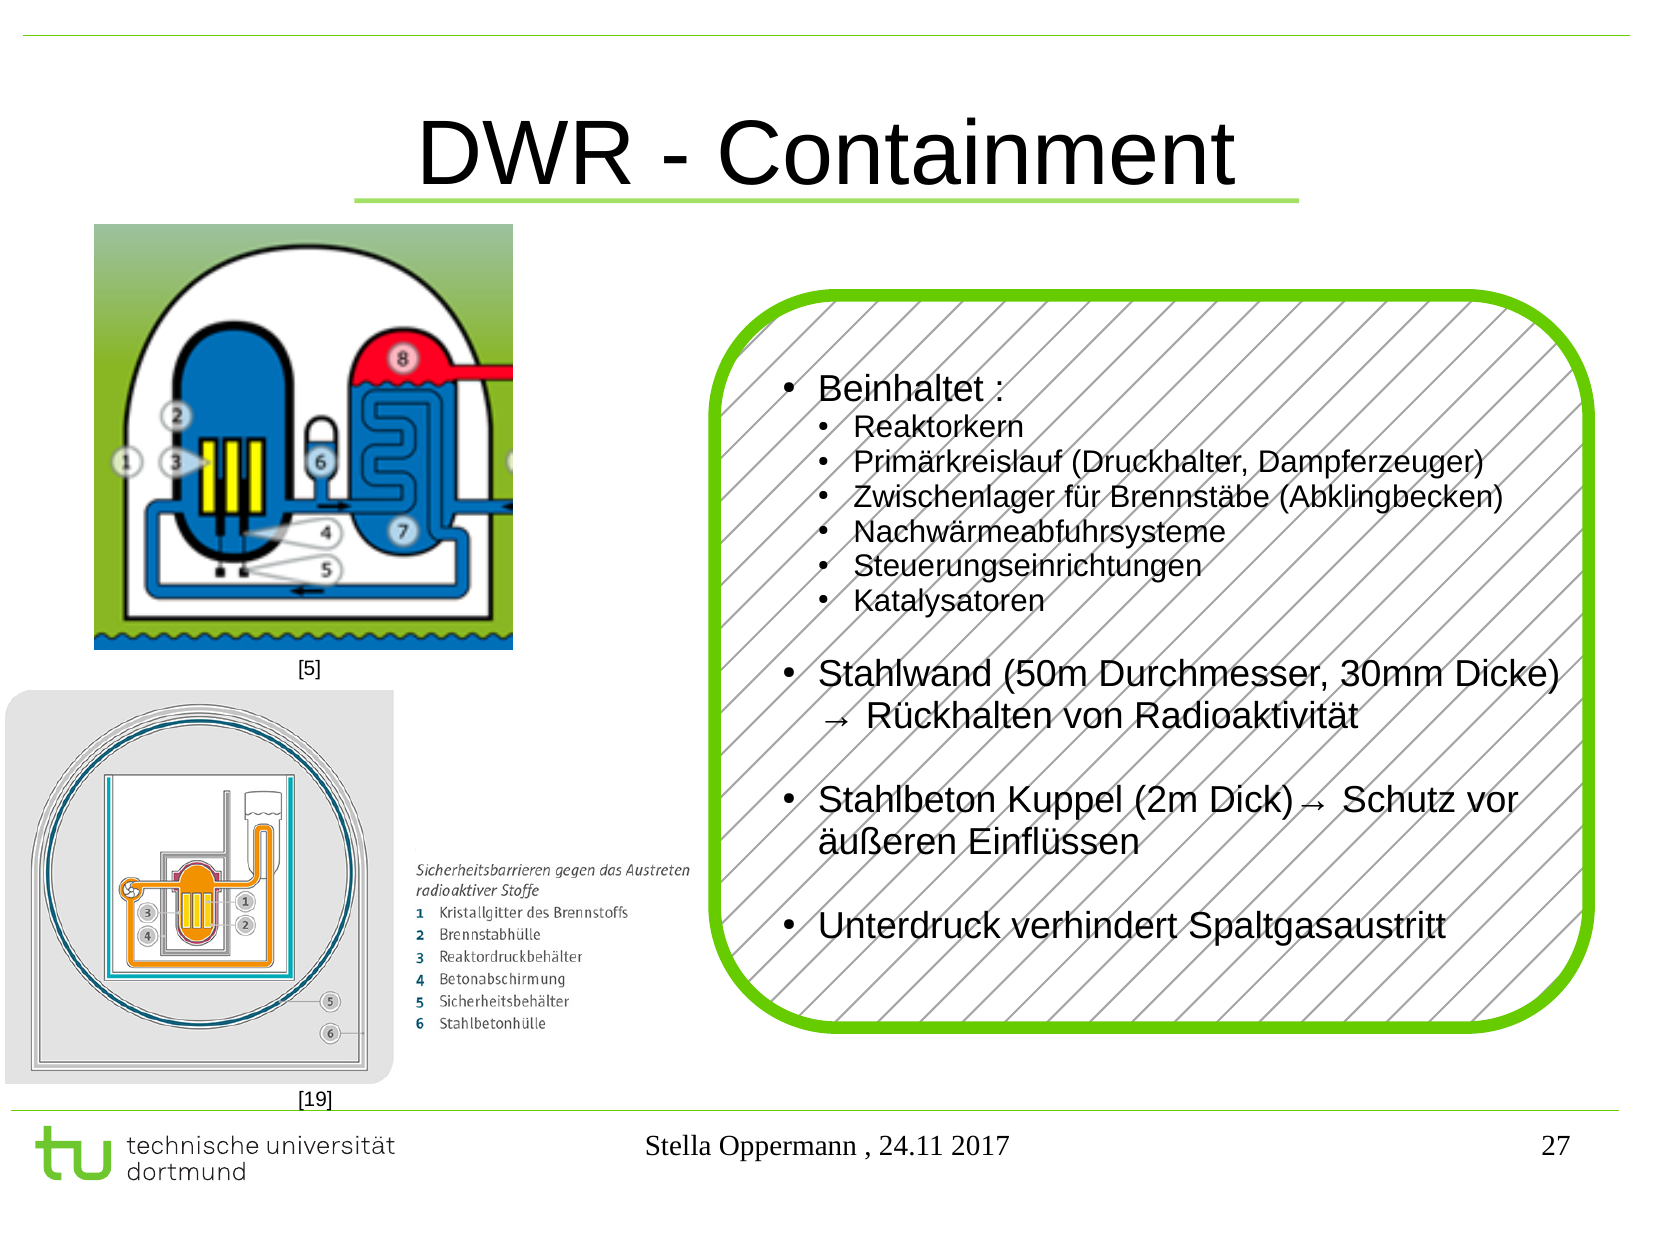

# DWR - Containment
Beinhaltet :
Reaktorkern
Primärkreislauf (Druckhalter, Dampferzeuger)
Zwischenlager für Brennstäbe (Abklingbecken)
Nachwärmeabfuhrsysteme
Steuerungseinrichtungen
Katalysatoren
Stahlwand (50m Durchmesser, 30mm Dicke) → Rückhalten von Radioaktivität
Stahlbeton ­Kuppel (2m Dick)→ Schutz vor äußeren Einflüssen
Unterdruck verhindert Spaltgasaustritt
[5]
[19]
Stella Oppermann , 24.11 2017
27